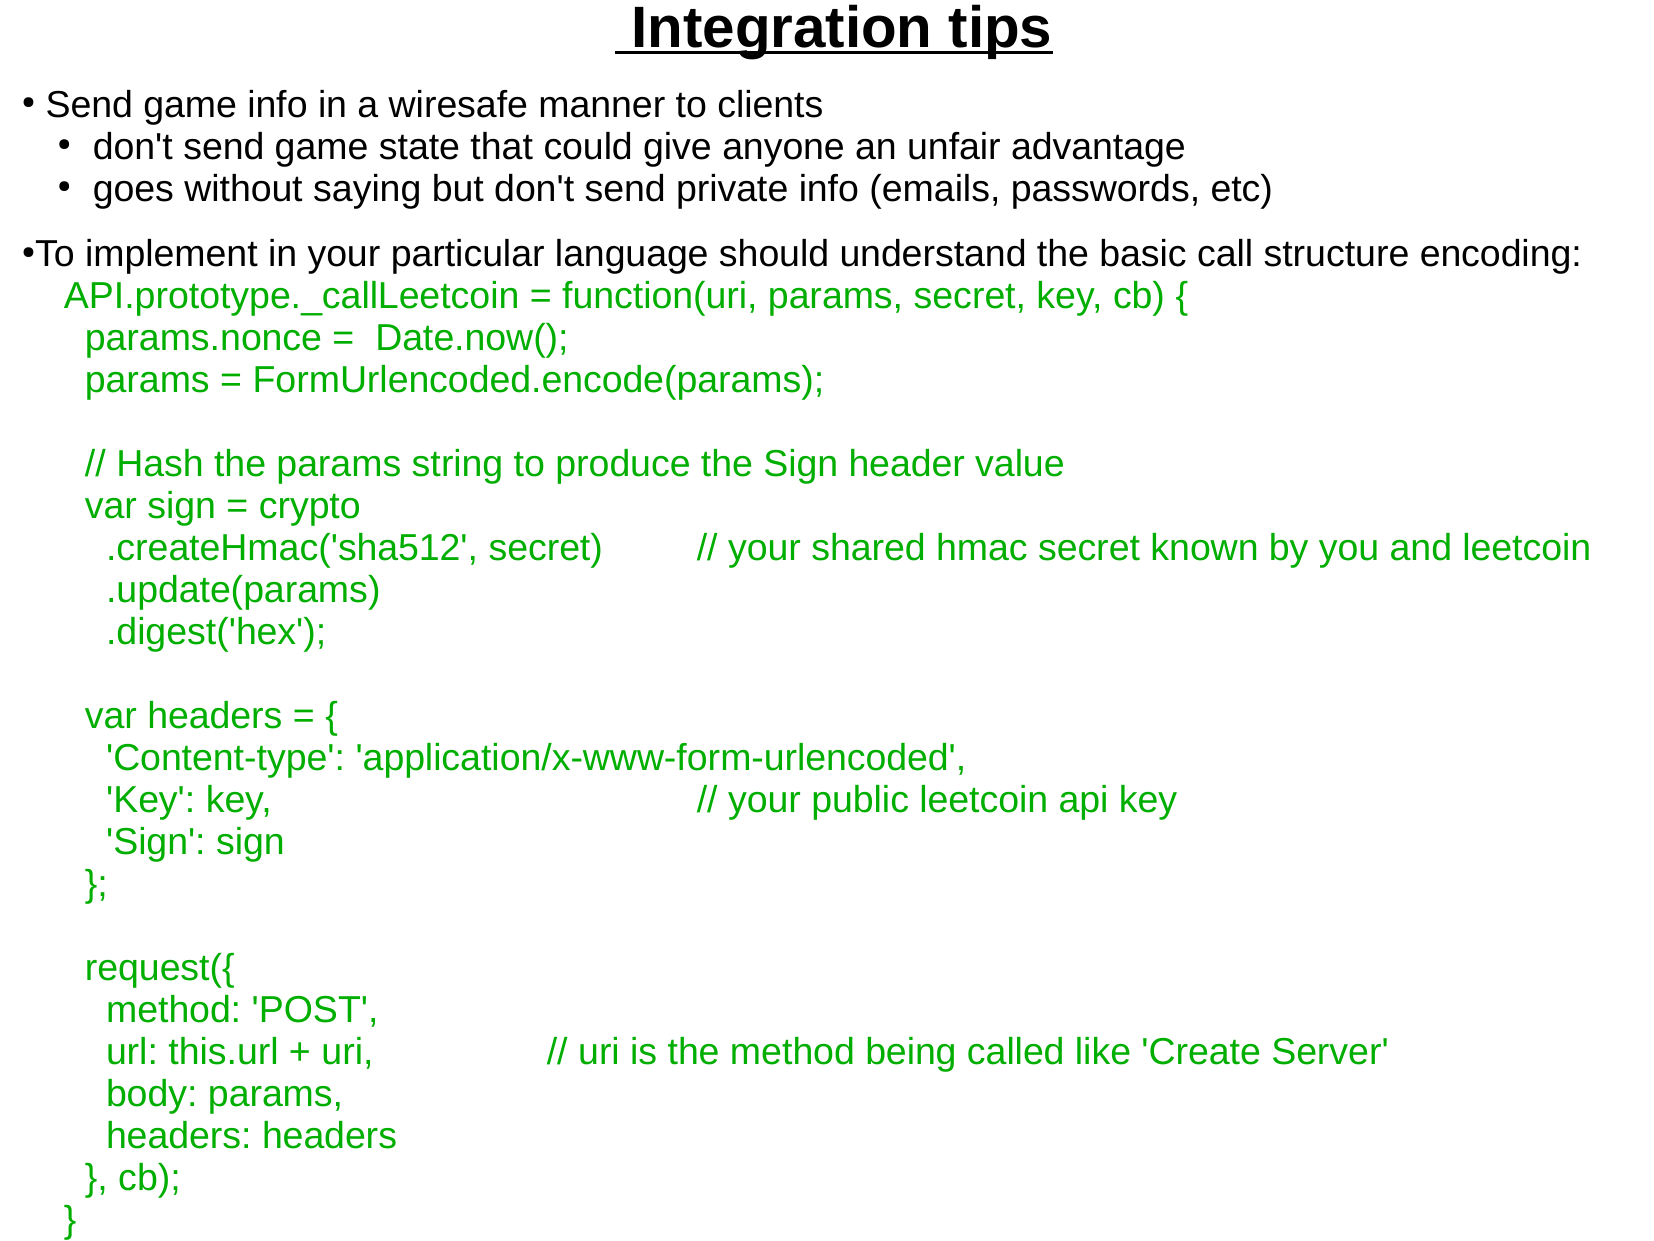

Integration tips
 Send game info in a wiresafe manner to clients
don't send game state that could give anyone an unfair advantage
goes without saying but don't send private info (emails, passwords, etc)
To implement in your particular language should understand the basic call structure encoding:
 API.prototype._callLeetcoin = function(uri, params, secret, key, cb) {
 params.nonce = Date.now();
 params = FormUrlencoded.encode(params);
 // Hash the params string to produce the Sign header value
 var sign = crypto
 .createHmac('sha512', secret)		// your shared hmac secret known by you and leetcoin
 .update(params)
 .digest('hex');
 var headers = {
 'Content-type': 'application/x-www-form-urlencoded',
 'Key': key,						// your public leetcoin api key
 'Sign': sign
 };
 request({
 method: 'POST',
 url: this.url + uri,			// uri is the method being called like 'Create Server'
 body: params,
 headers: headers
 }, cb);
 }